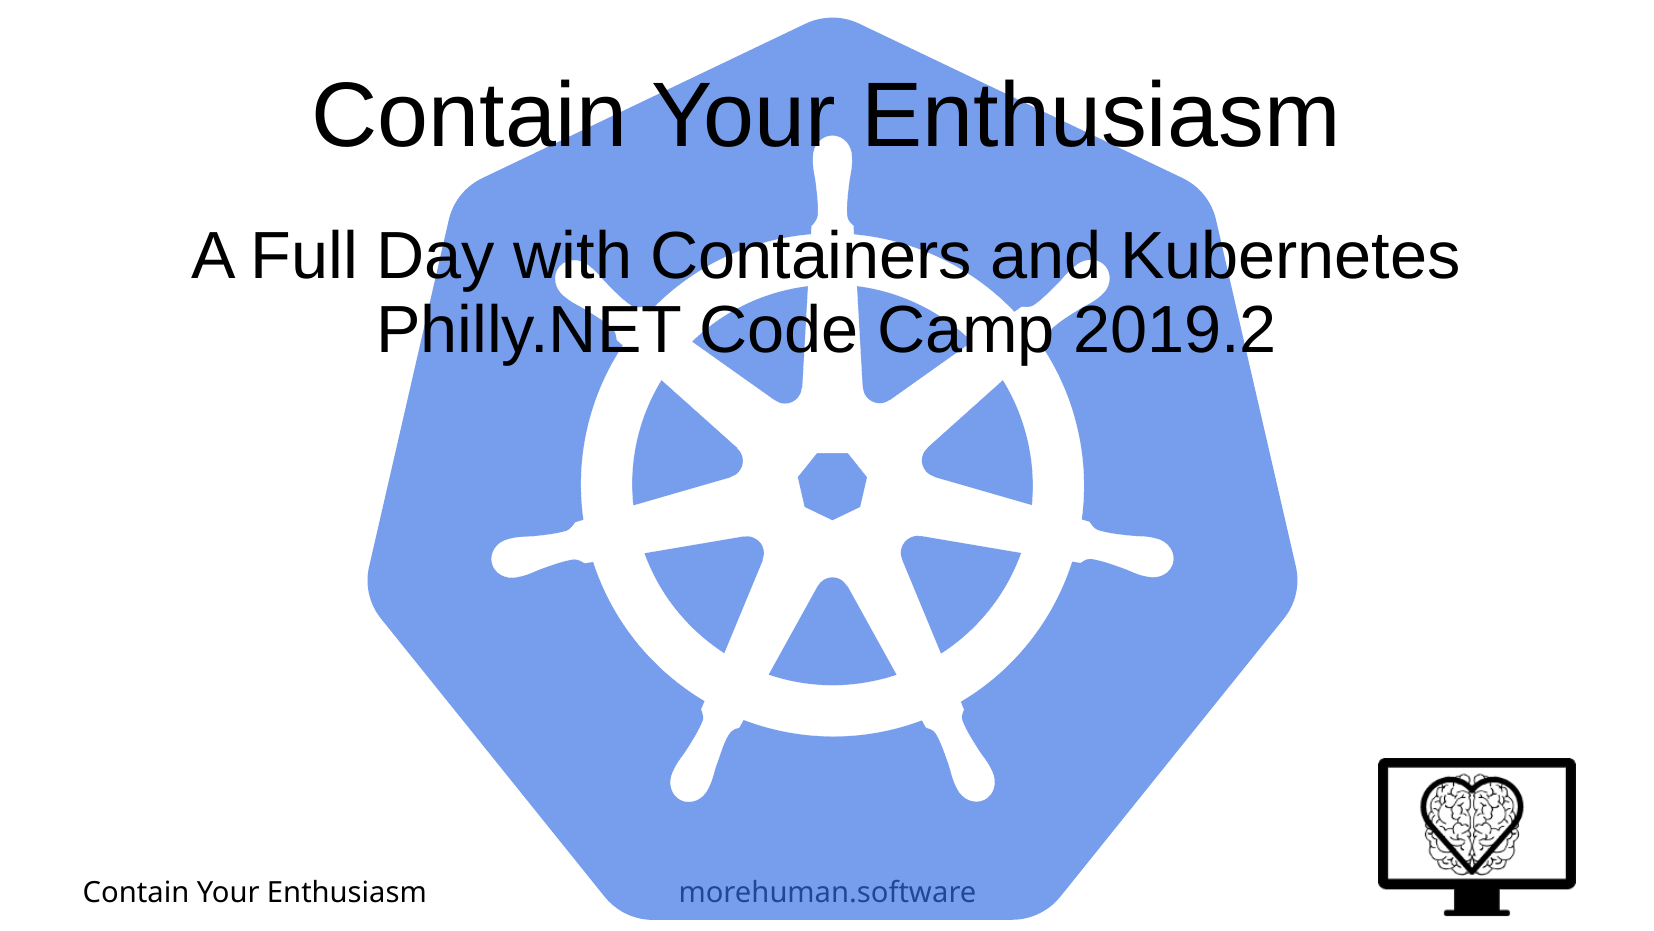

# Contain Your Enthusiasm
A Full Day with Containers and Kubernetes
Philly.NET Code Camp 2019.2